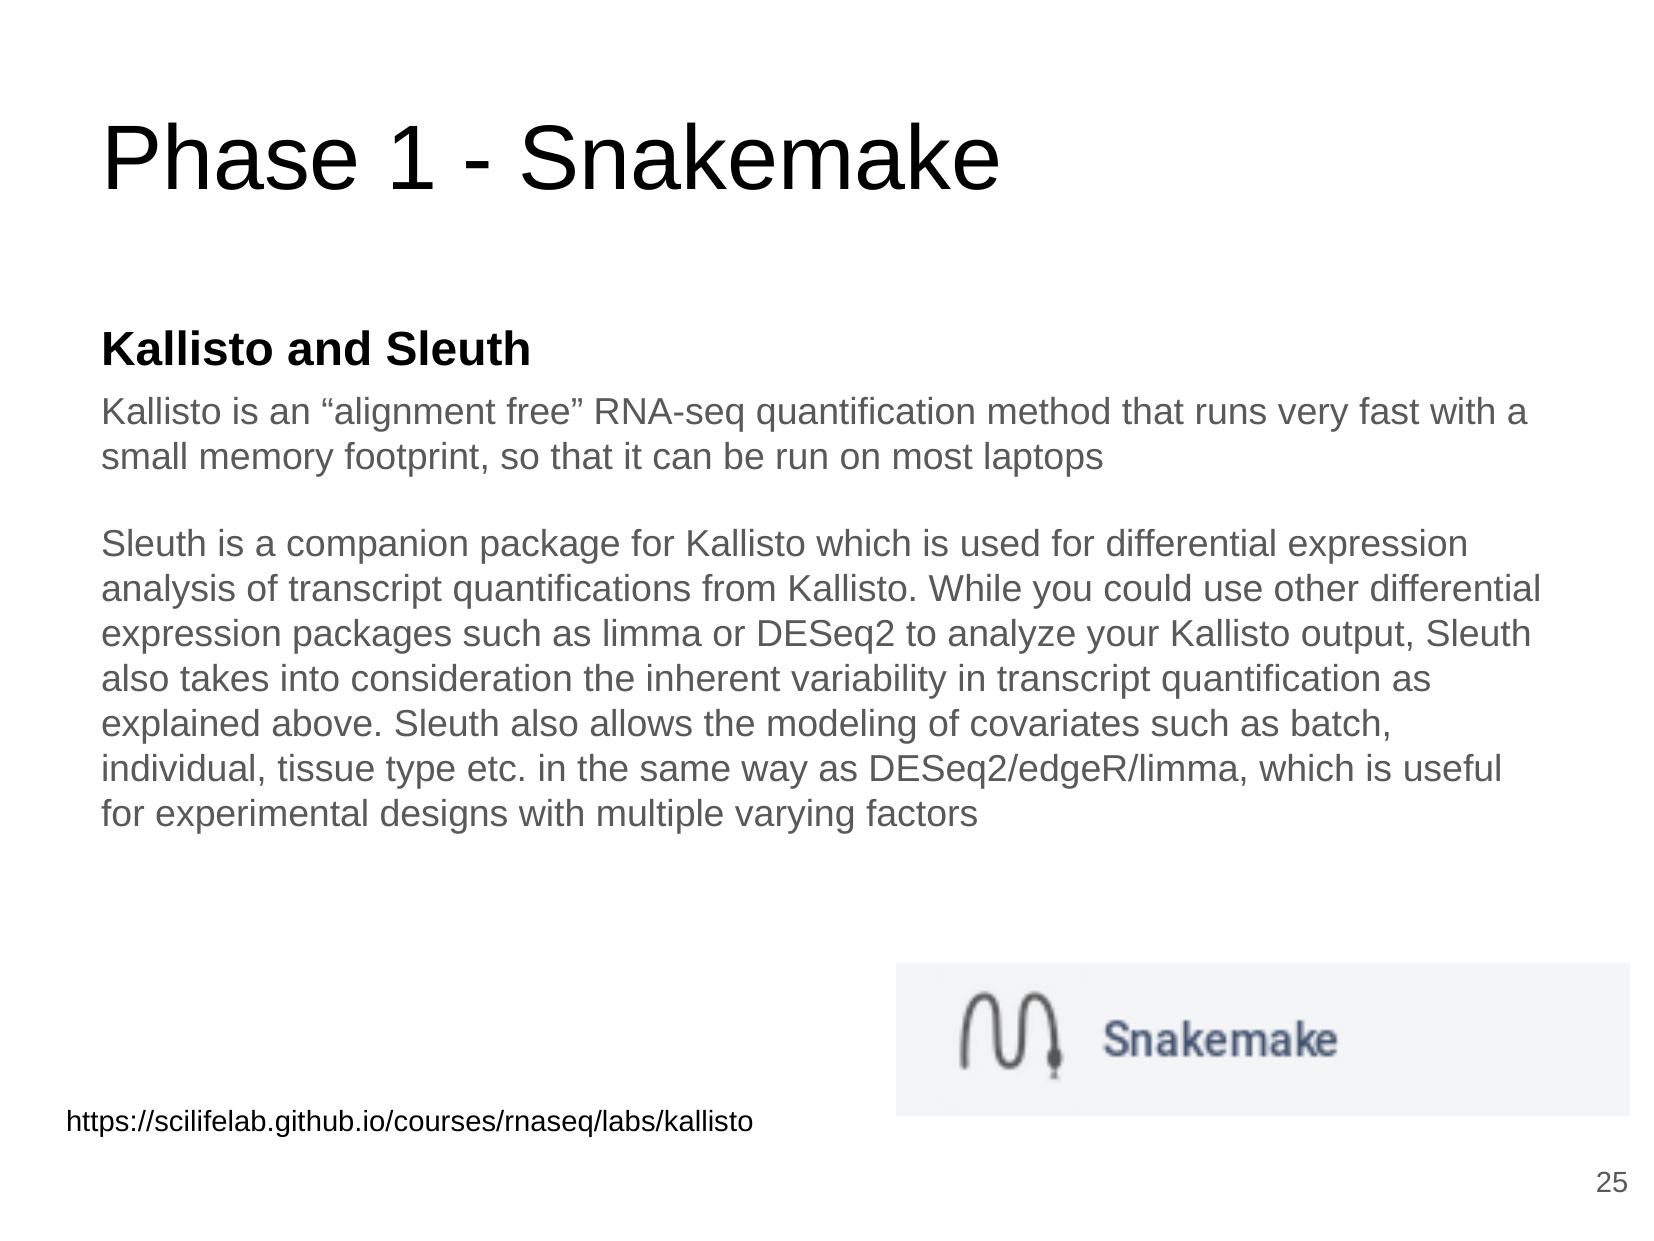

# Phase 1 - Snakemake
Kallisto and Sleuth
Kallisto is an “alignment free” RNA-seq quantification method that runs very fast with a small memory footprint, so that it can be run on most laptops
Sleuth is a companion package for Kallisto which is used for differential expression analysis of transcript quantifications from Kallisto. While you could use other differential expression packages such as limma or DESeq2 to analyze your Kallisto output, Sleuth also takes into consideration the inherent variability in transcript quantification as explained above. Sleuth also allows the modeling of covariates such as batch, individual, tissue type etc. in the same way as DESeq2/edgeR/limma, which is useful for experimental designs with multiple varying factors
https://scilifelab.github.io/courses/rnaseq/labs/kallisto